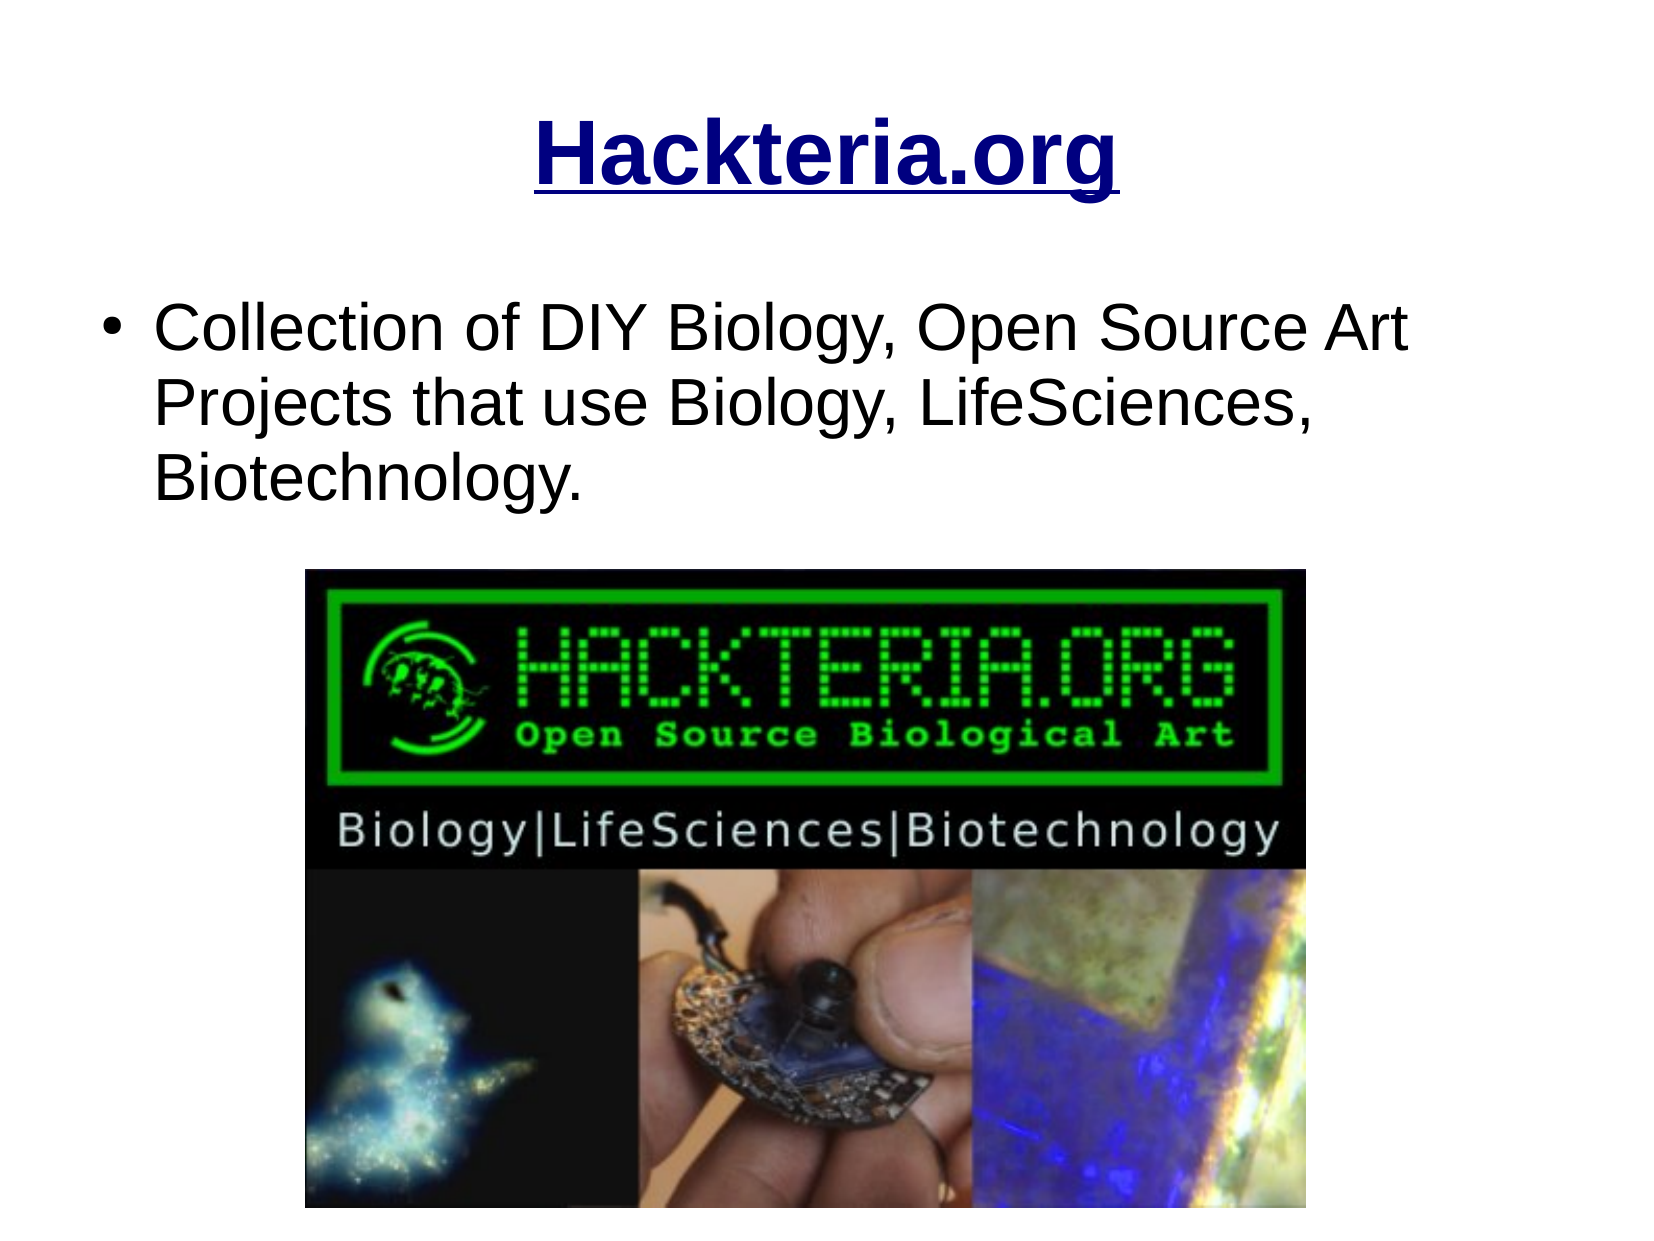

# Hackteria.org
Collection of DIY Biology, Open Source Art Projects that use Biology, LifeSciences, Biotechnology.